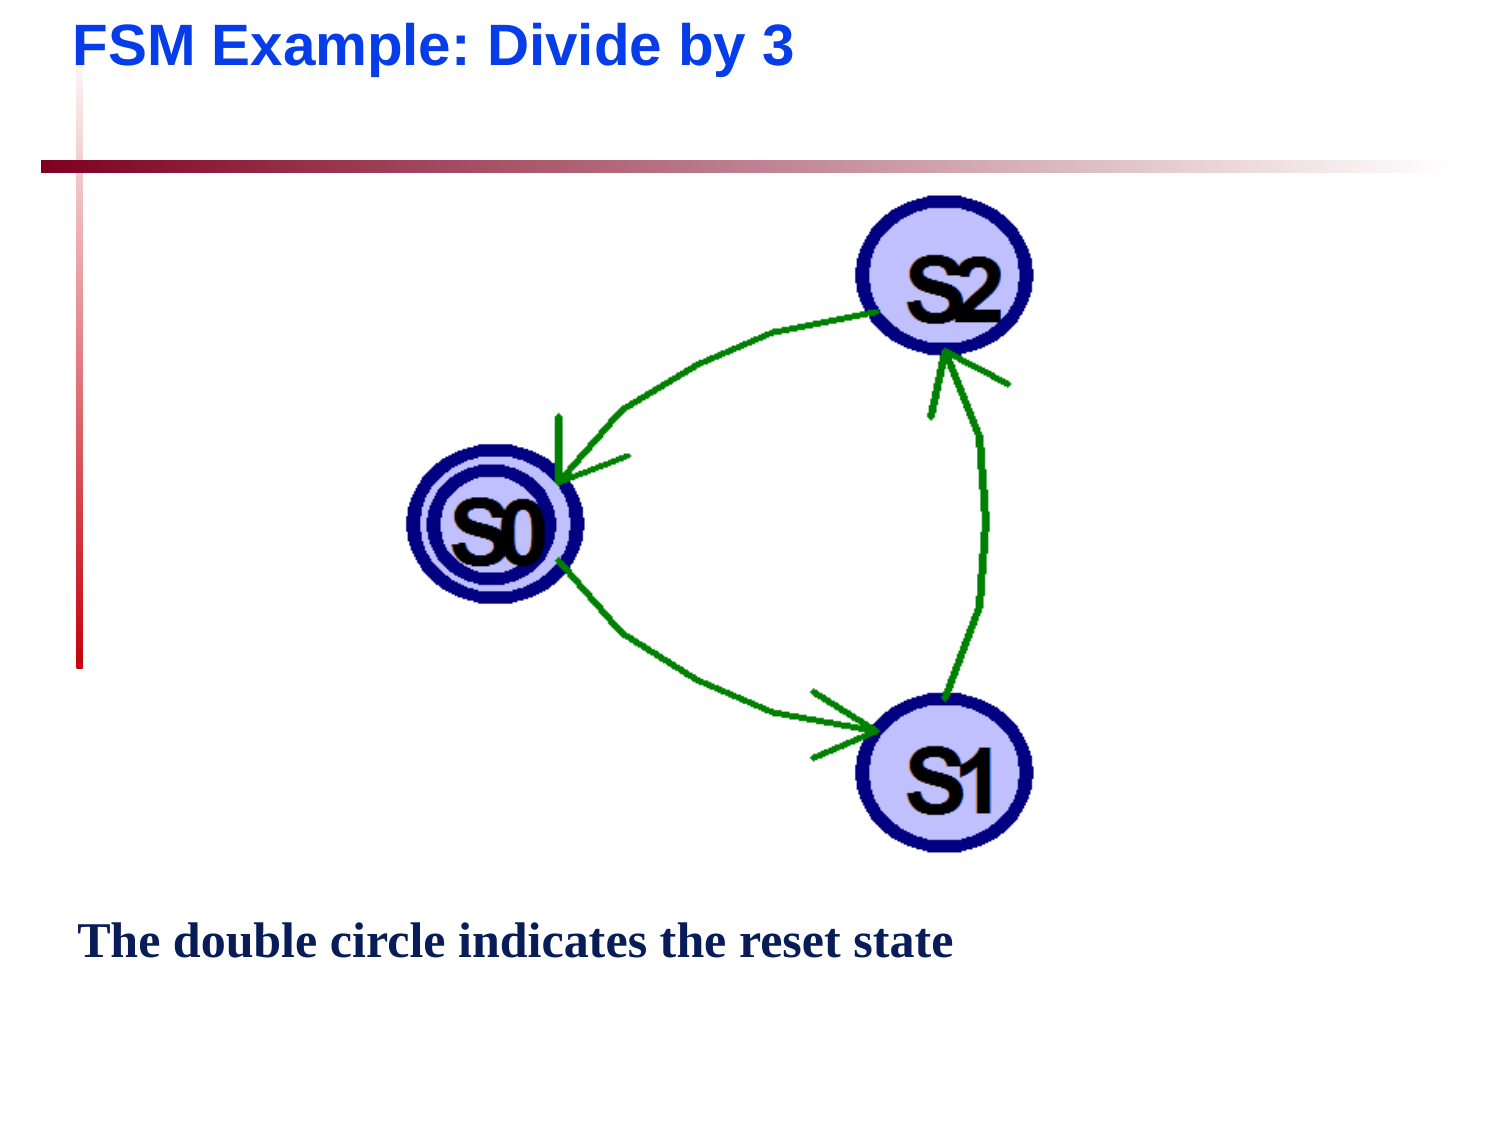

# FSM Example: Divide by 3
The double circle indicates the reset state